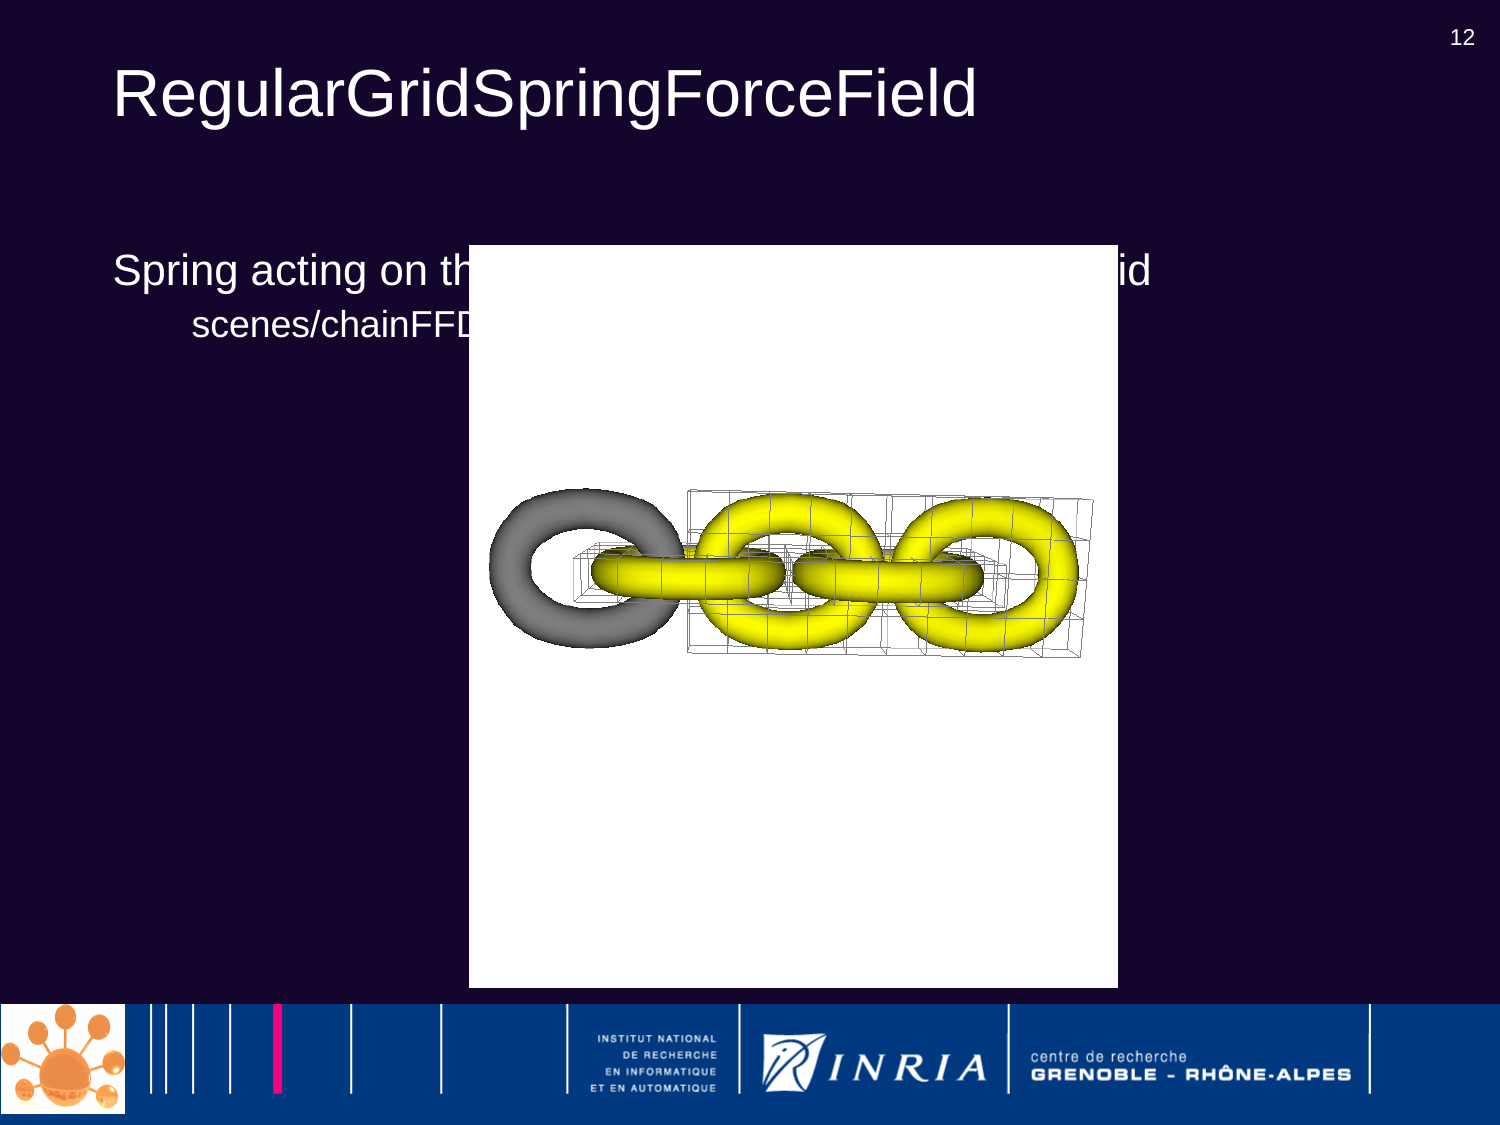

# RegularGridSpringForceField
Spring acting on the edges and faces of a regular grid
scenes/chainFFD.scn